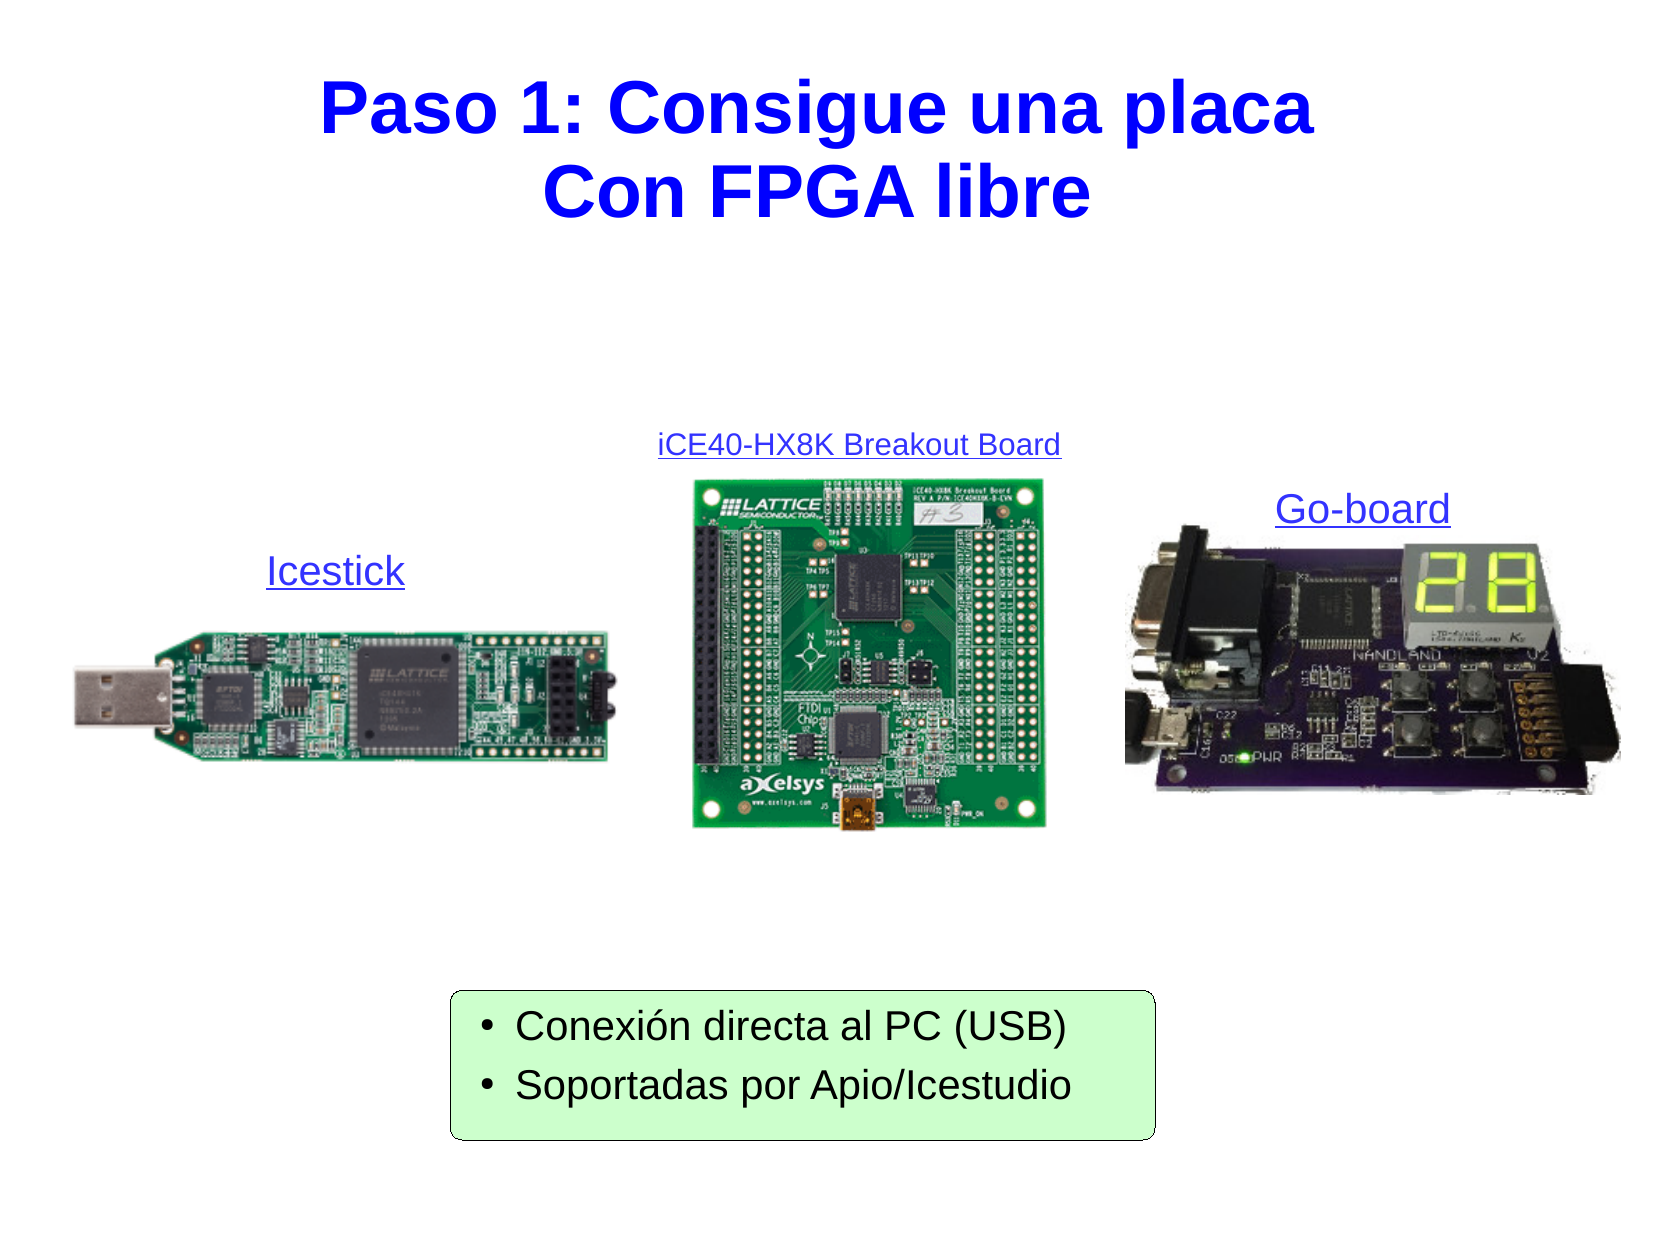

Paso 1: Consigue una placa
Con FPGA libre
iCE40-HX8K Breakout Board
Go-board
Icestick
Conexión directa al PC (USB)
Soportadas por Apio/Icestudio